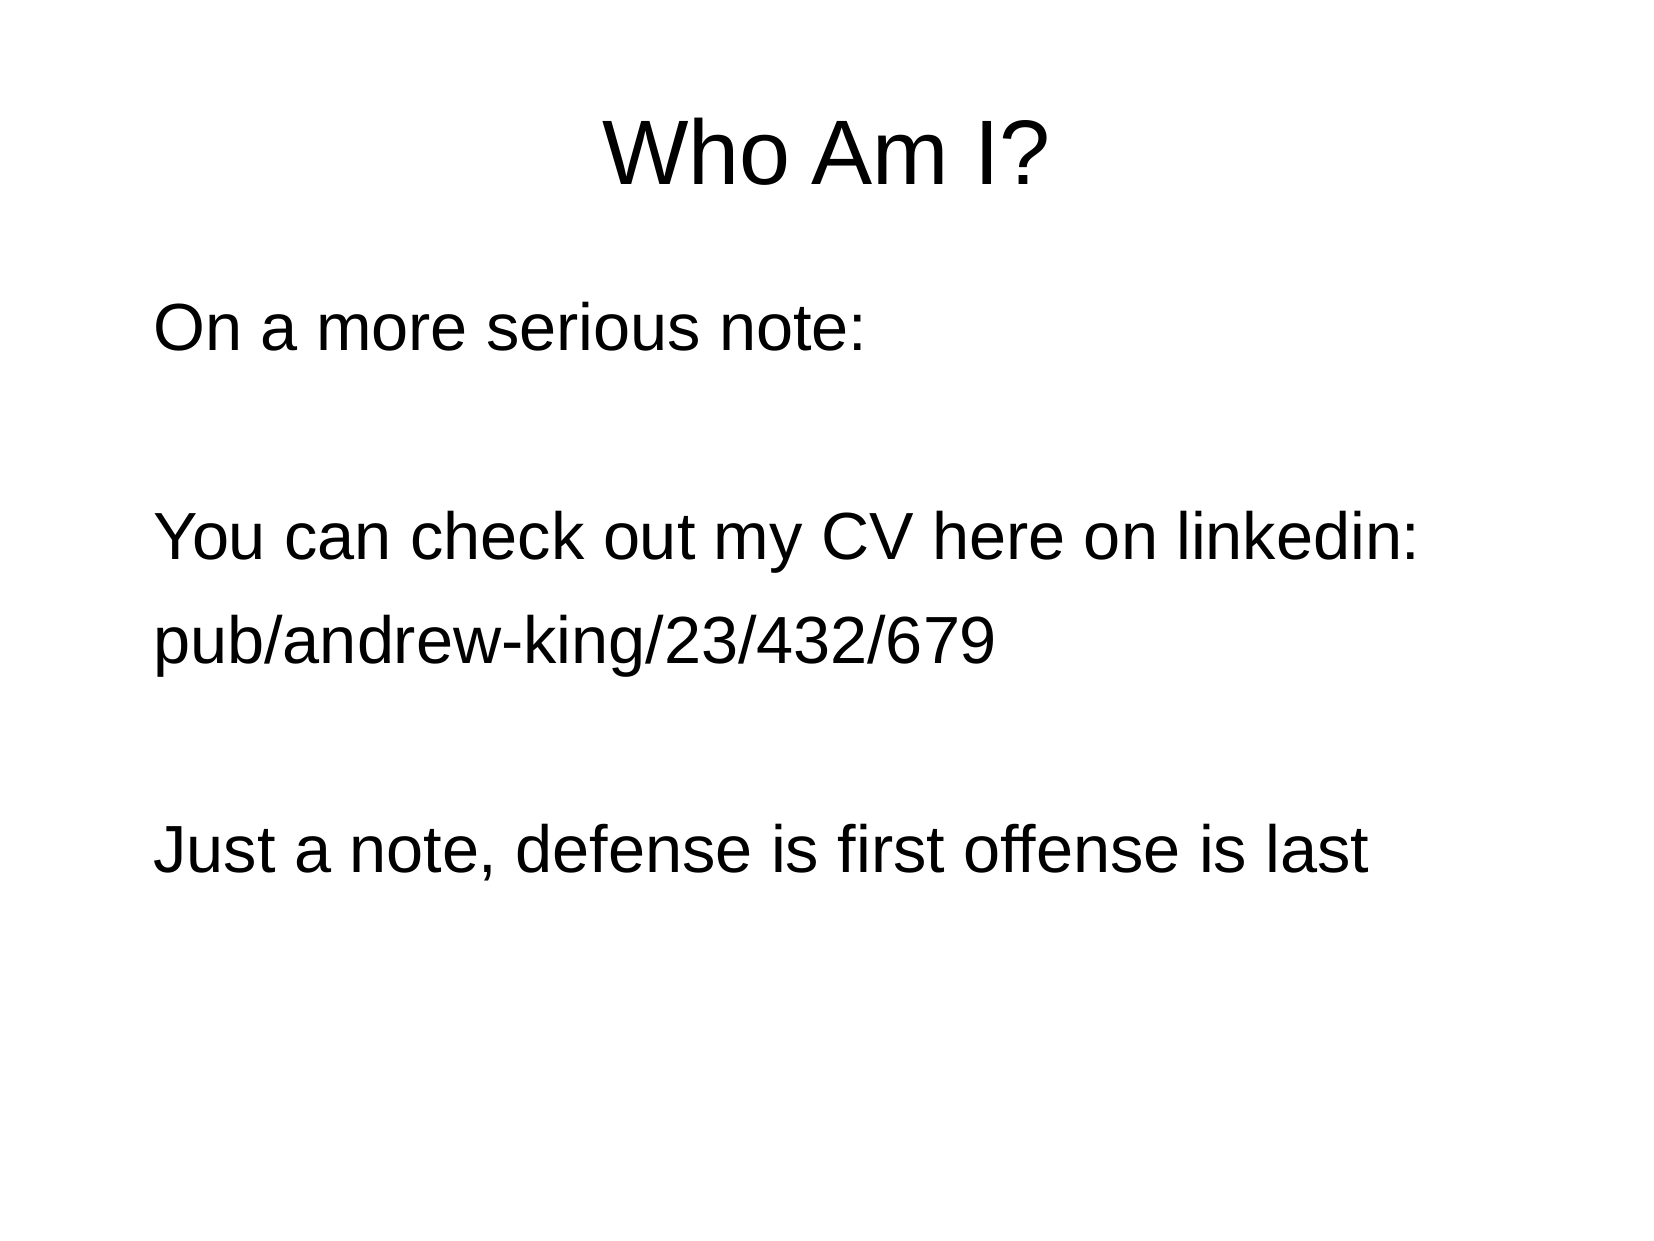

# Who Am I?
On a more serious note:
You can check out my CV here on linkedin:
pub/andrew-king/23/432/679
Just a note, defense is first offense is last